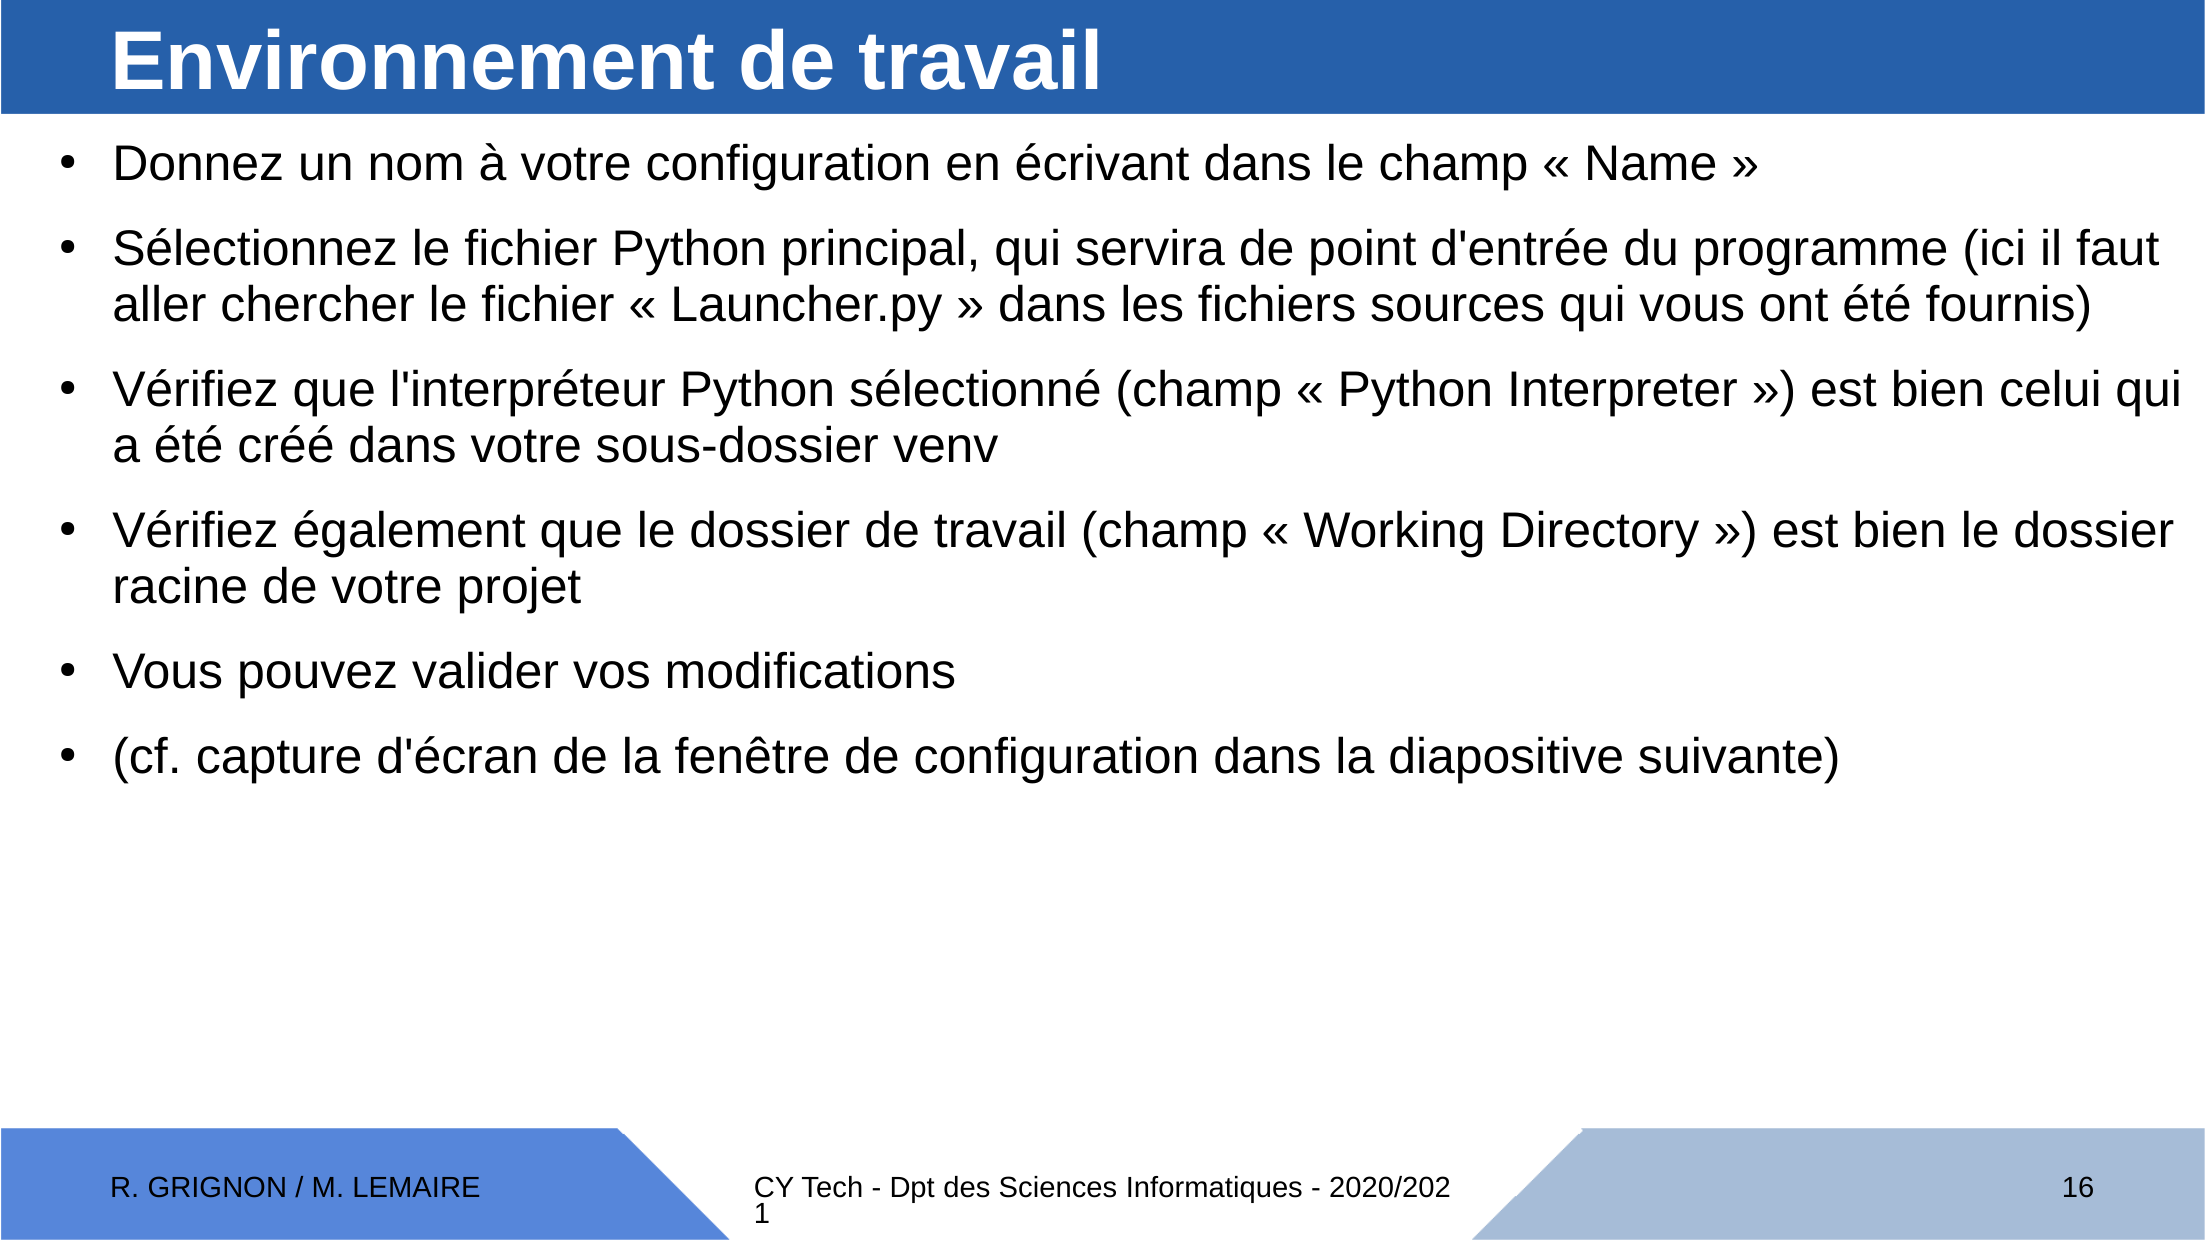

# Environnement de travail
Donnez un nom à votre configuration en écrivant dans le champ « Name »
Sélectionnez le fichier Python principal, qui servira de point d'entrée du programme (ici il faut aller chercher le fichier « Launcher.py » dans les fichiers sources qui vous ont été fournis)
Vérifiez que l'interpréteur Python sélectionné (champ « Python Interpreter ») est bien celui qui a été créé dans votre sous-dossier venv
Vérifiez également que le dossier de travail (champ « Working Directory ») est bien le dossier racine de votre projet
Vous pouvez valider vos modifications
(cf. capture d'écran de la fenêtre de configuration dans la diapositive suivante)
R. GRIGNON / M. LEMAIRE
CY Tech - Dpt des Sciences Informatiques - 2020/2021
16